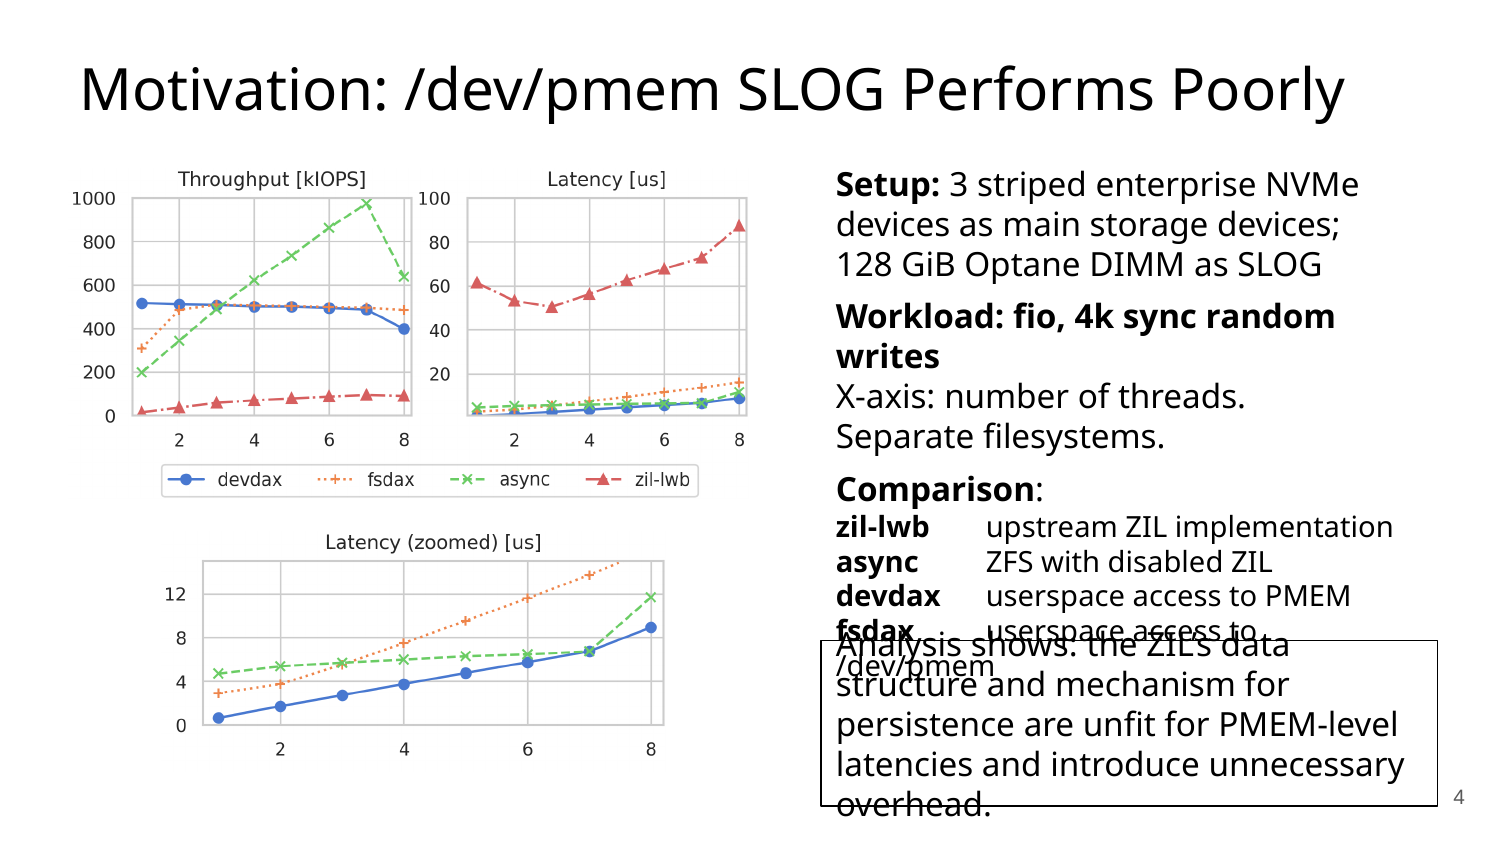

# Motivation: /dev/pmem SLOG Performs Poorly
Setup: 3 striped enterprise NVMe devices as main storage devices;
128 GiB Optane DIMM as SLOG
Workload: fio, 4k sync random writes
X-axis: number of threads.
Separate filesystems.
Comparison:
zil-lwb	upstream ZIL implementation
async 	ZFS with disabled ZIL
devdax	userspace access to PMEM
fsdax 	userspace access to /dev/pmem
Analysis shows: the ZIL’s data structure and mechanism for persistence are unfit for PMEM-level latencies and introduce unnecessary overhead.
4